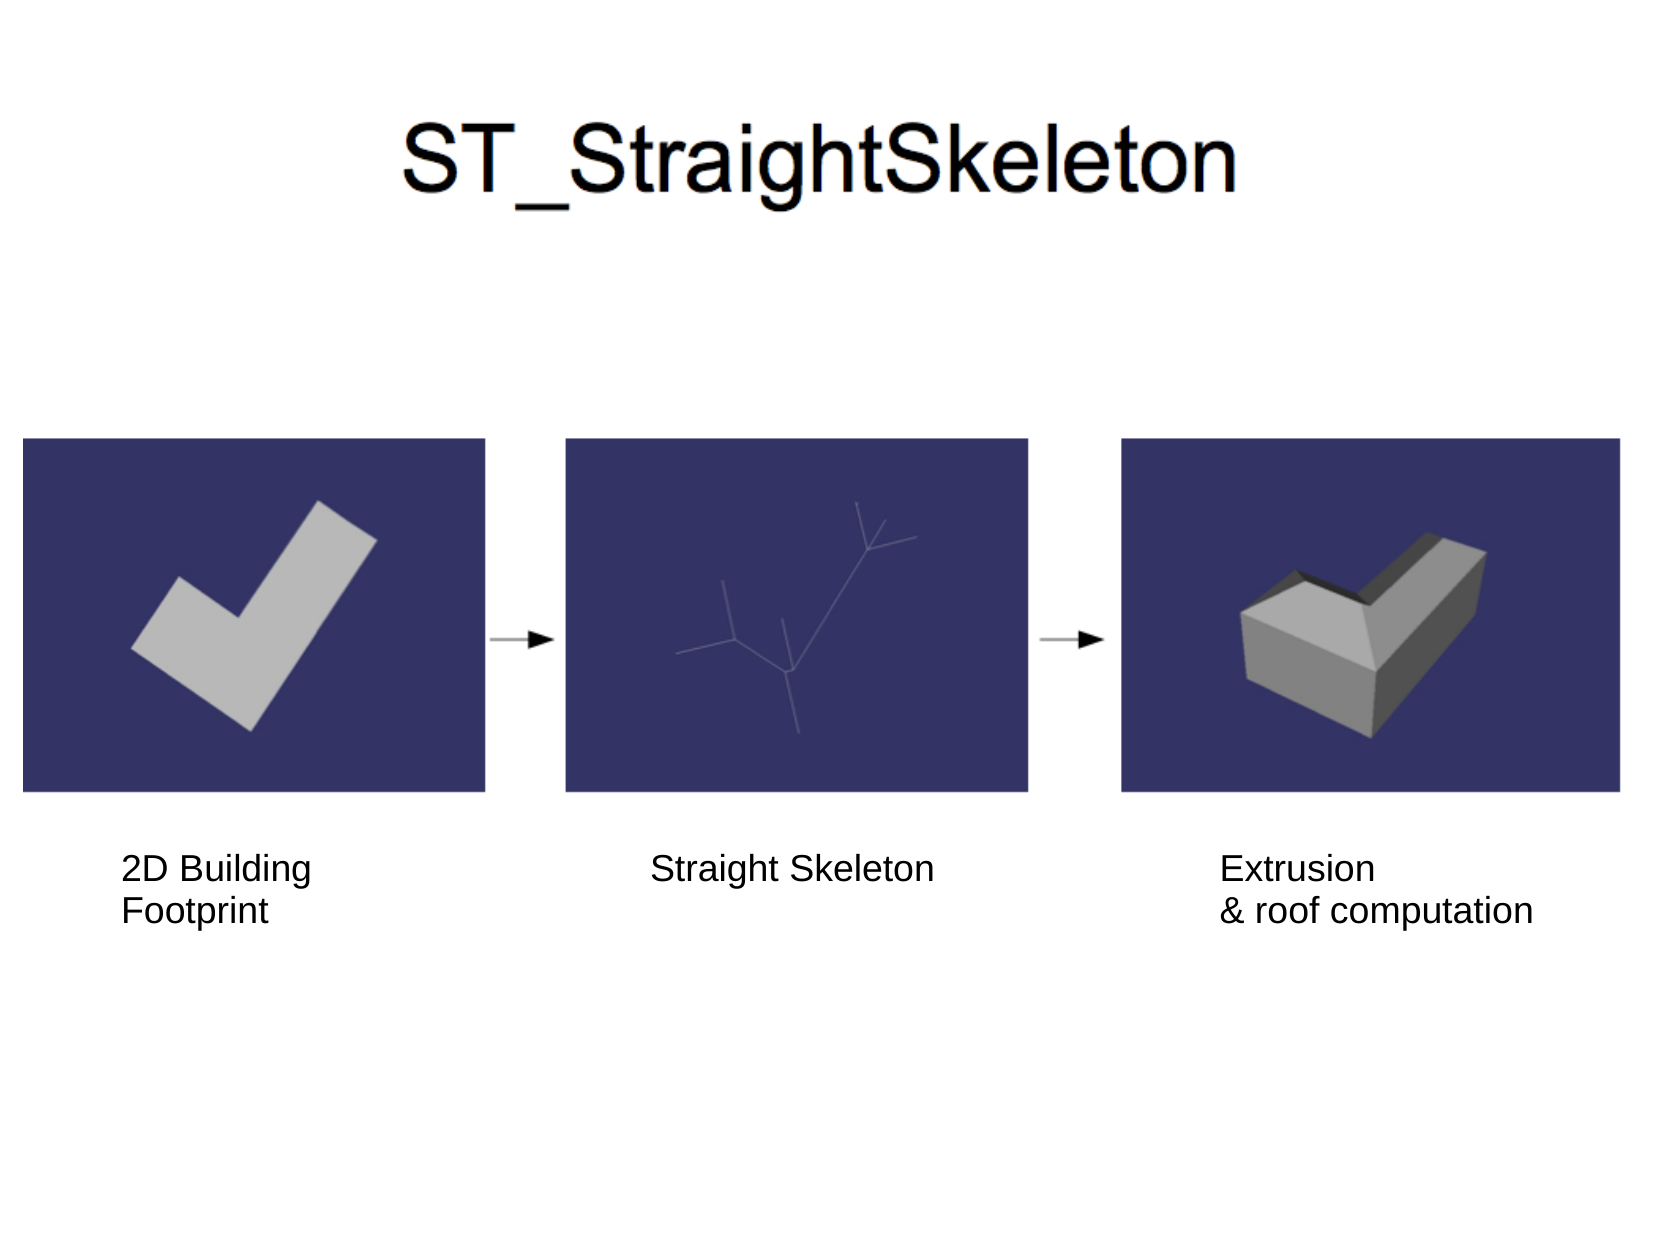

2D Building
Footprint
 Straight Skeleton
Extrusion
& roof computation